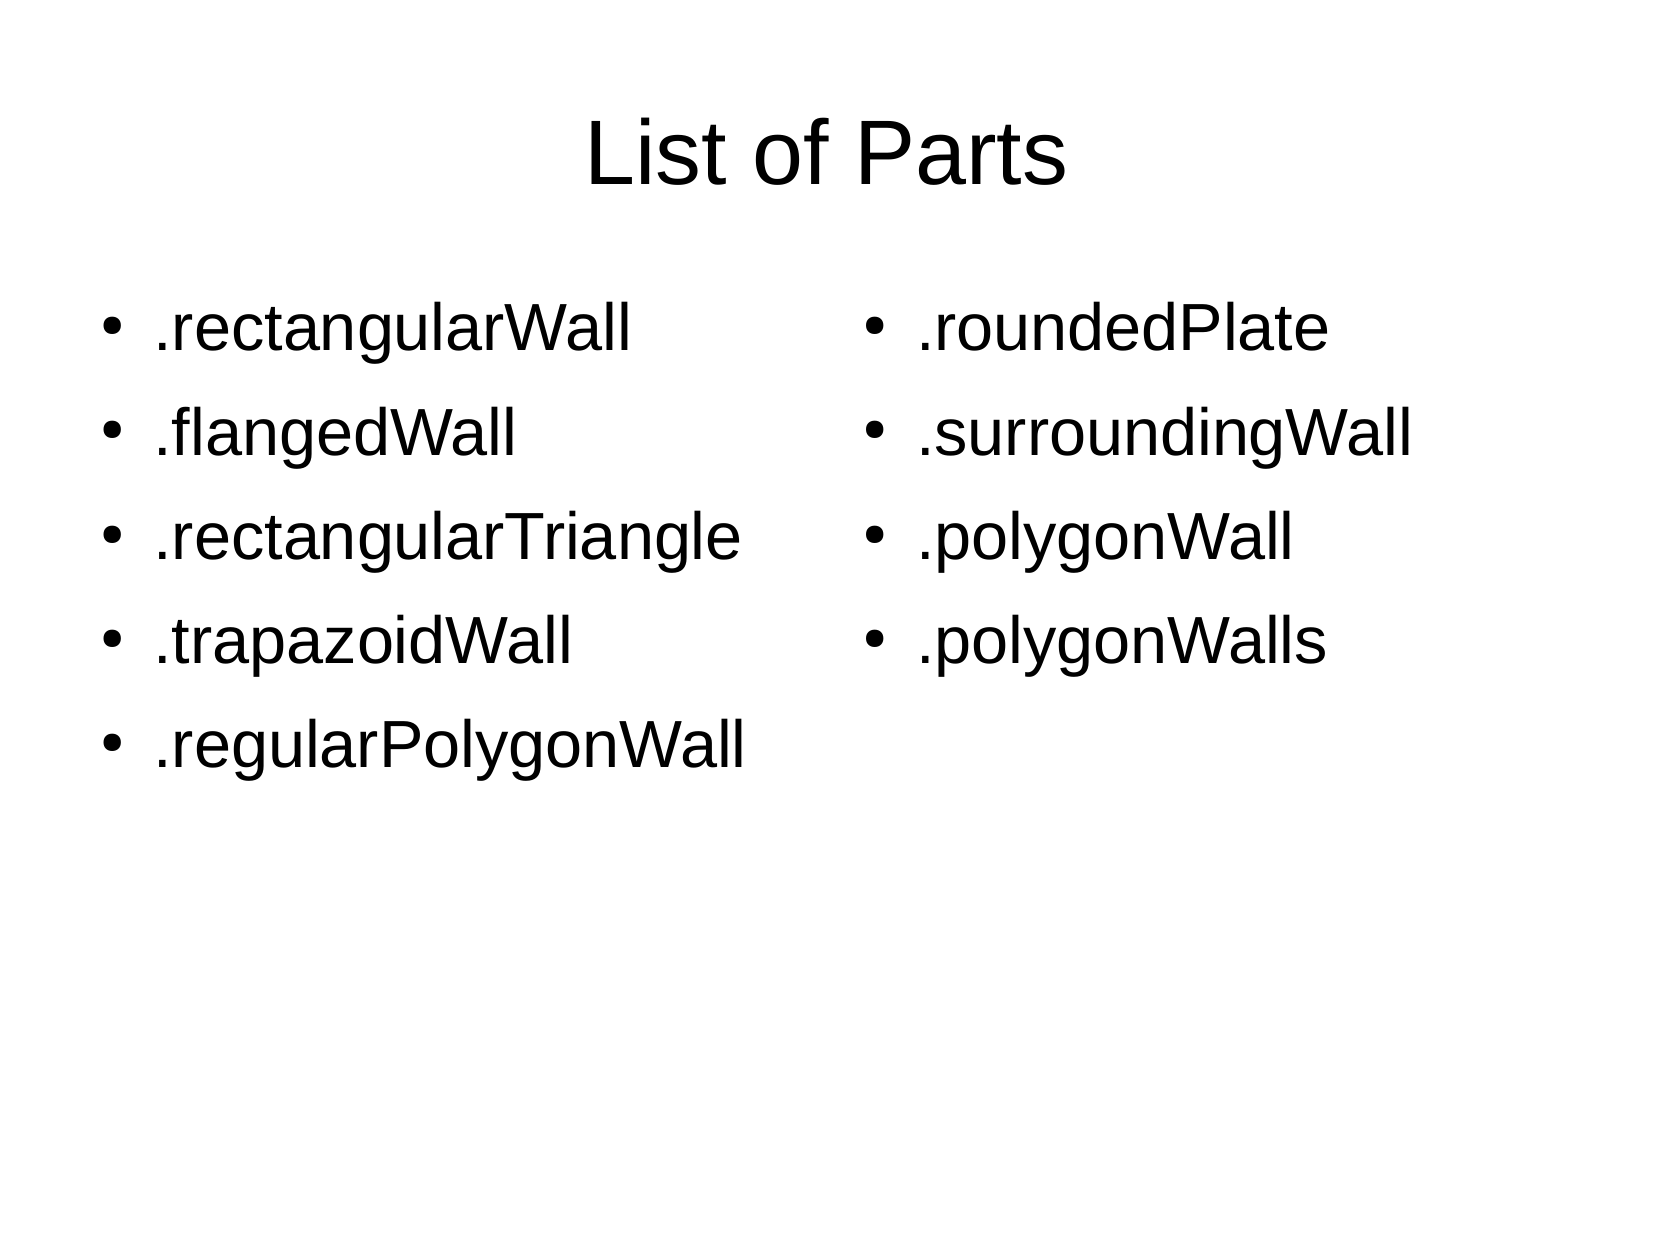

# List of Parts
.rectangularWall
.flangedWall
.rectangularTriangle
.trapazoidWall
.regularPolygonWall
.roundedPlate
.surroundingWall
.polygonWall
.polygonWalls